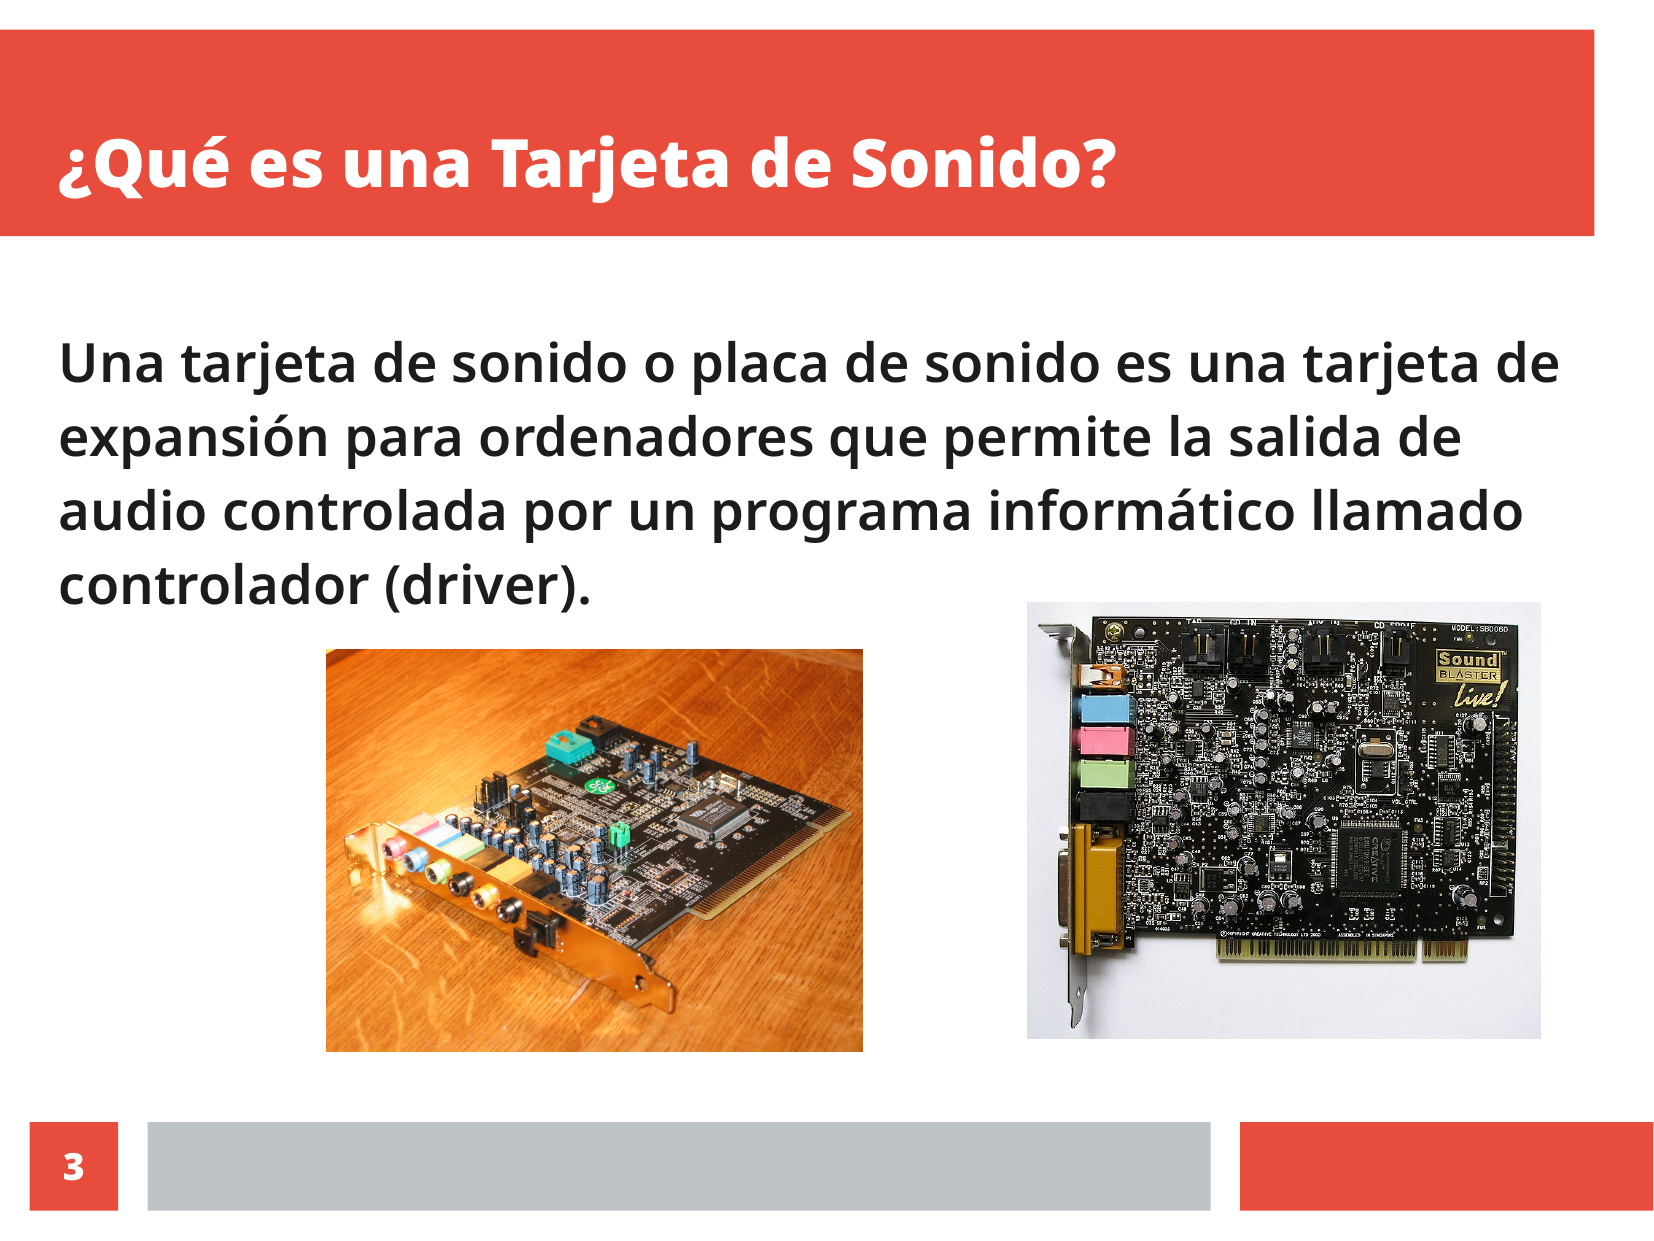

# ¿Qué es una Tarjeta de Sonido?
Una tarjeta de sonido o placa de sonido es una tarjeta de expansión para ordenadores que permite la salida de audio controlada por un programa informático llamado controlador (driver).
3